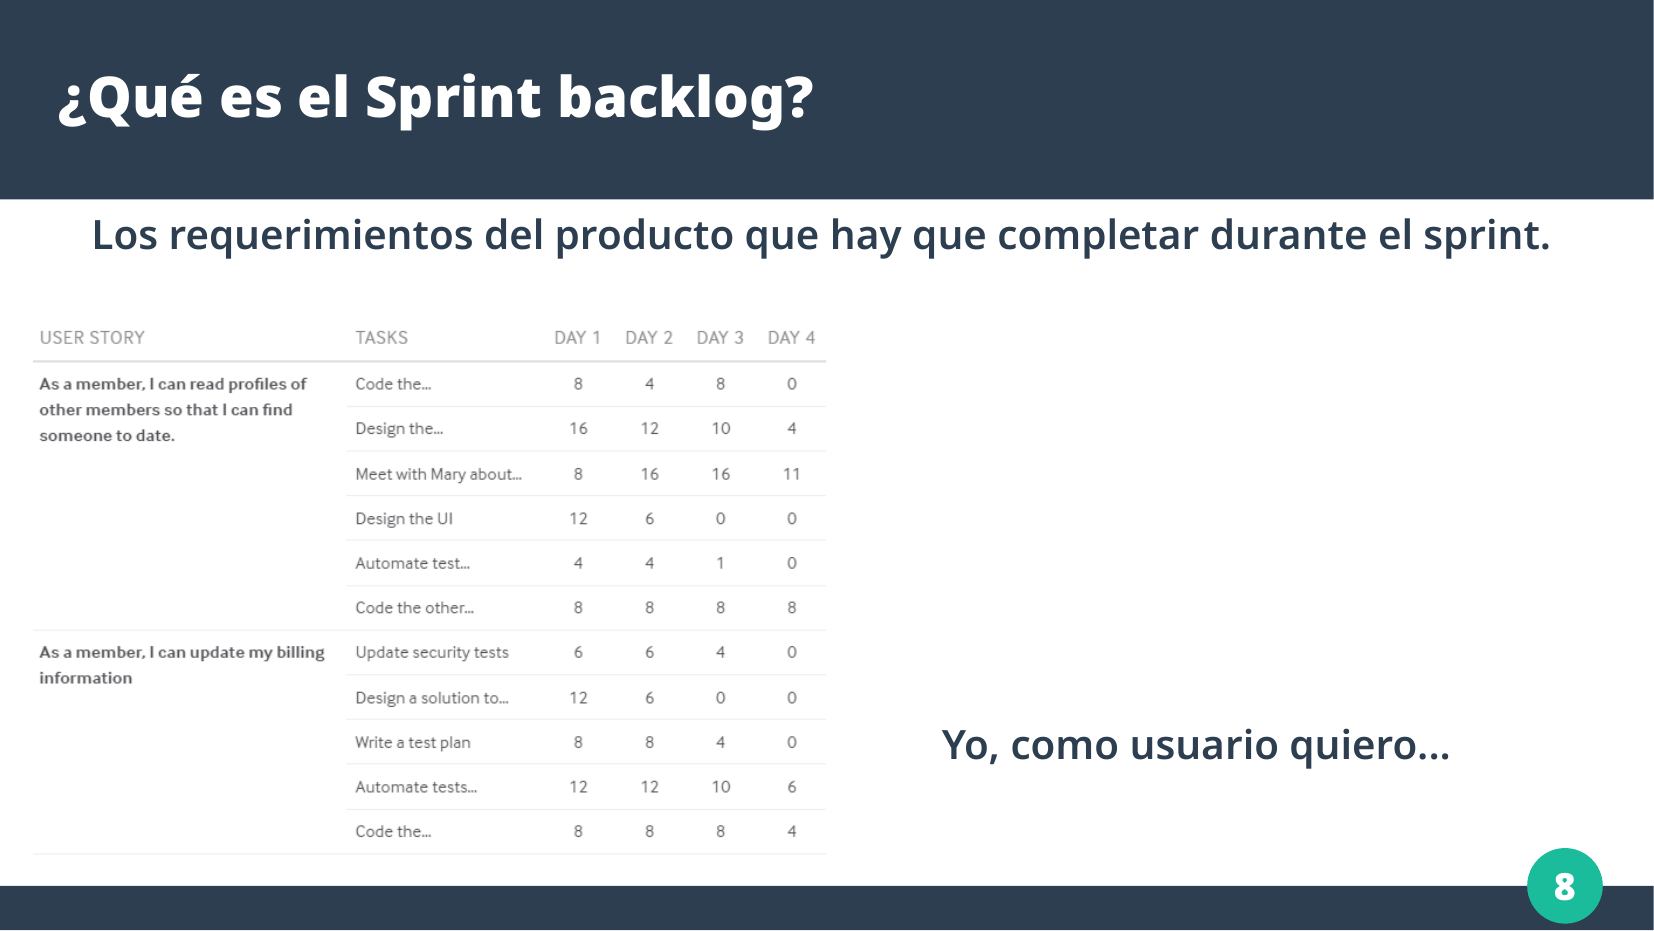

# ¿Qué es el Sprint backlog?
Los requerimientos del producto que hay que completar durante el sprint.
 Yo, como usuario quiero...